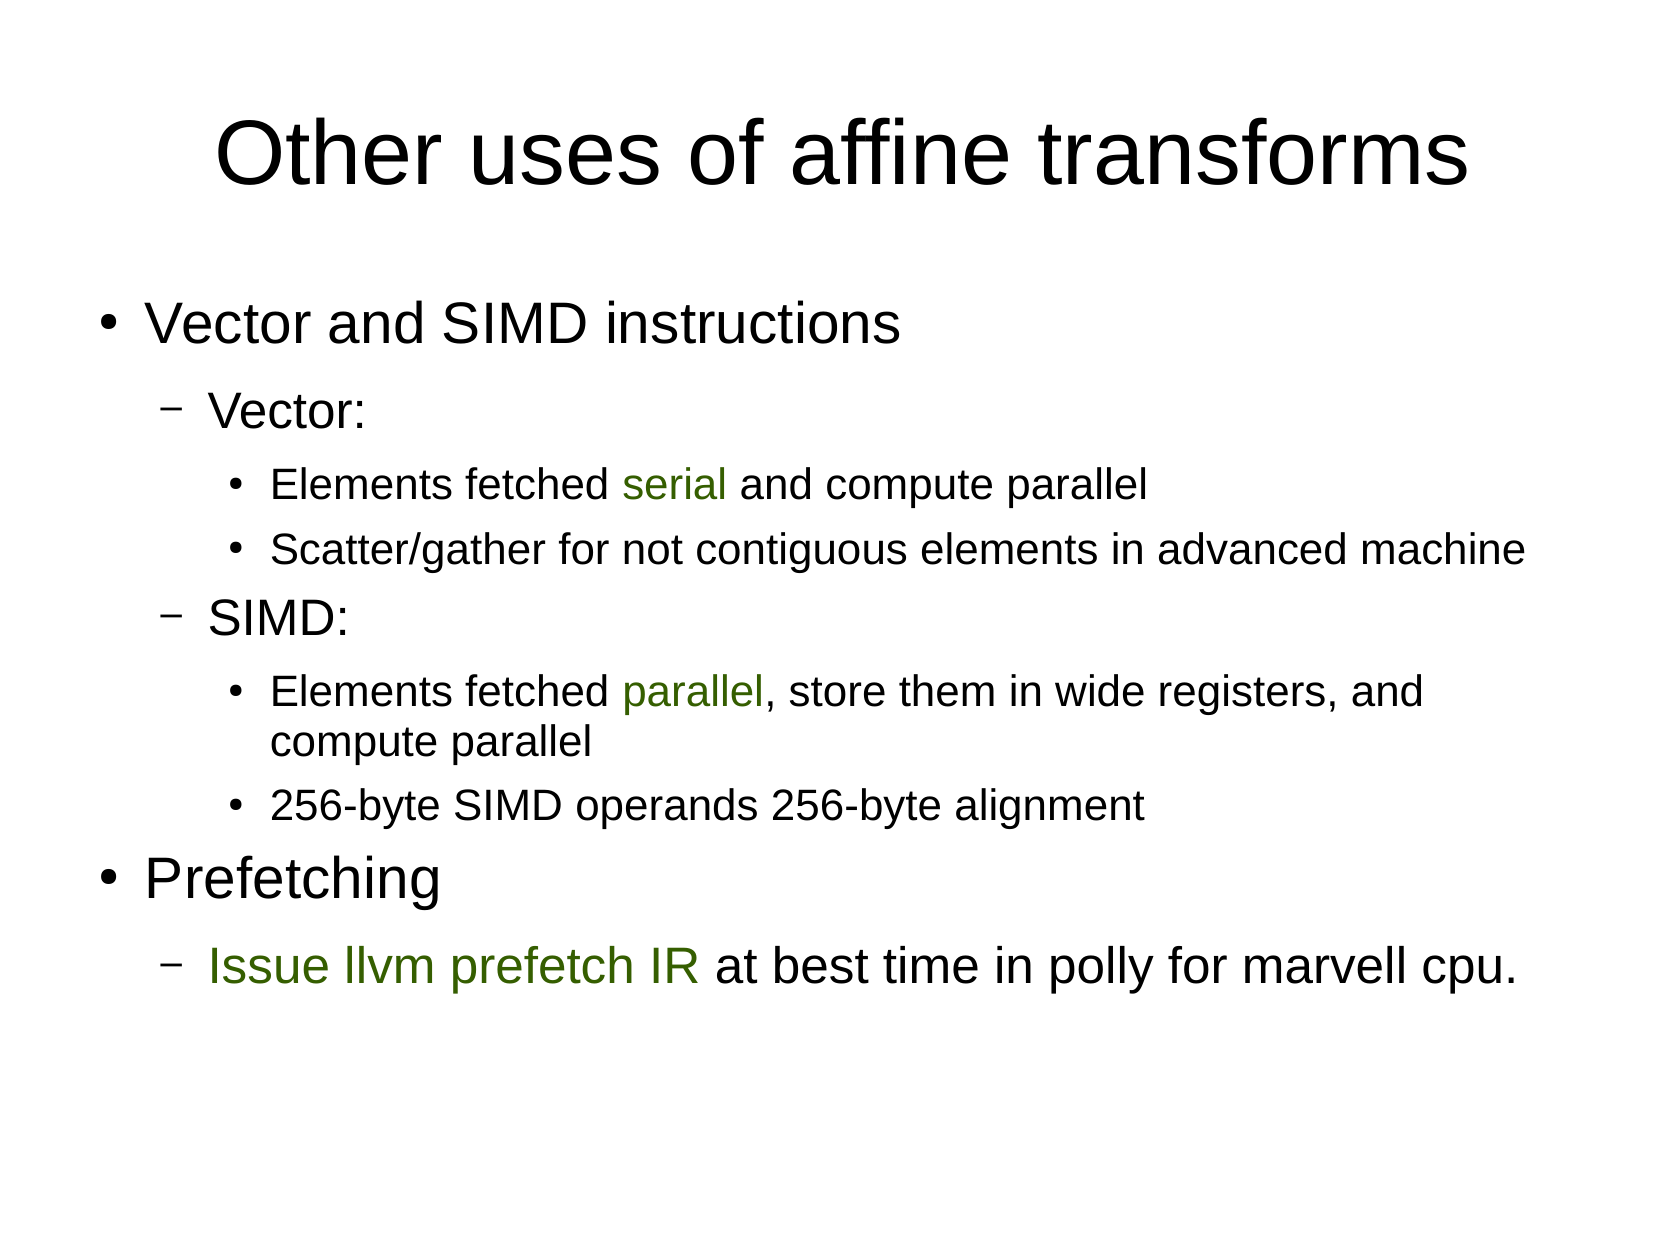

# Other uses of affine transforms
Vector and SIMD instructions
Vector:
Elements fetched serial and compute parallel
Scatter/gather for not contiguous elements in advanced machine
SIMD:
Elements fetched parallel, store them in wide registers, and compute parallel
256-byte SIMD operands 256-byte alignment
Prefetching
Issue llvm prefetch IR at best time in polly for marvell cpu.